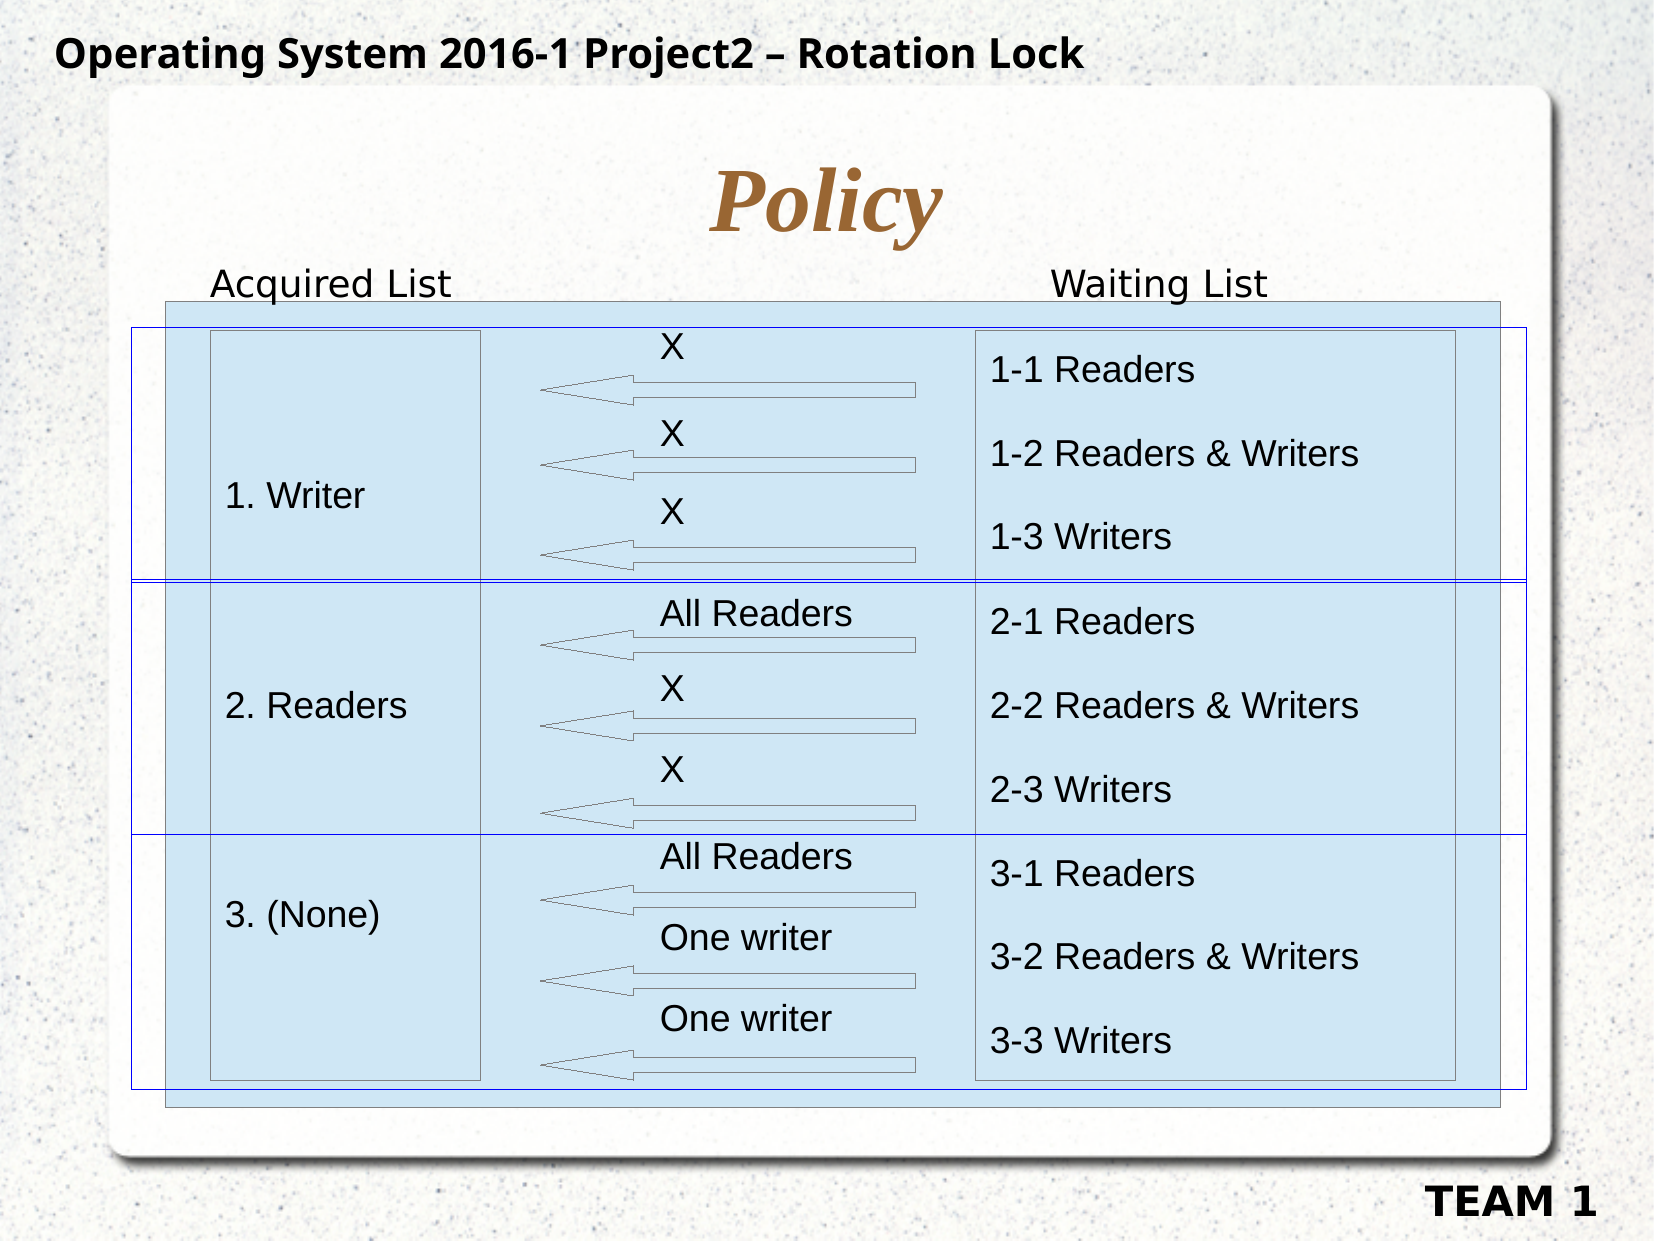

Operating System 2016-1 Project2 – Rotation Lock
# Policy
Acquired List
Waiting List
X
1. Writer
2. Readers
3. (None)
1-1 Readers
1-2 Readers & Writers
1-3 Writers
2-1 Readers
2-2 Readers & Writers
2-3 Writers
3-1 Readers
3-2 Readers & Writers
3-3 Writers
X
X
All Readers
X
X
All Readers
One writer
One writer
TEAM 1